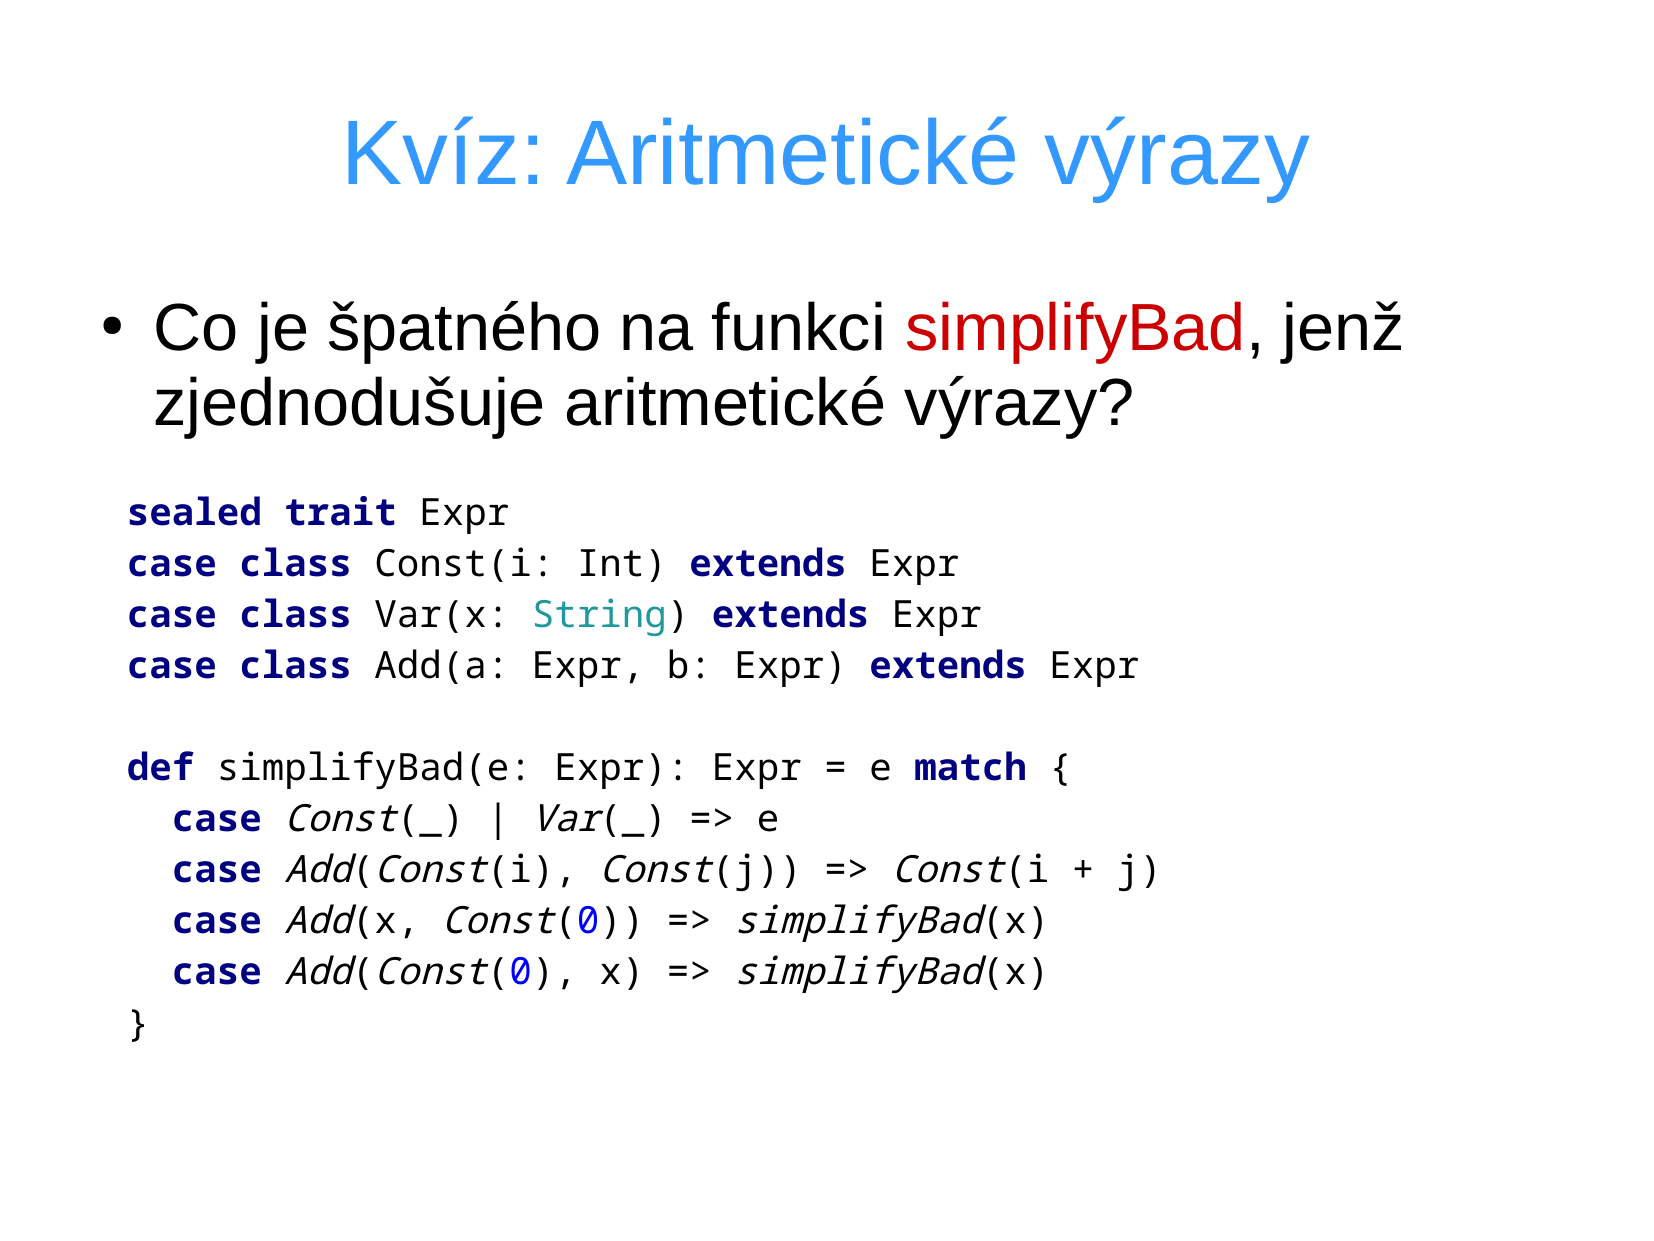

# Kvíz: Aritmetické výrazy
Co je špatného na funkci simplifyBad, jenž zjednodušuje aritmetické výrazy?
sealed trait Expr
case class Const(i: Int) extends Expr
case class Var(x: String) extends Expr
case class Add(a: Expr, b: Expr) extends Expr
def simplifyBad(e: Expr): Expr = e match {
 case Const(_) | Var(_) => e
 case Add(Const(i), Const(j)) => Const(i + j)
 case Add(x, Const(0)) => simplifyBad(x)
 case Add(Const(0), x) => simplifyBad(x)
}